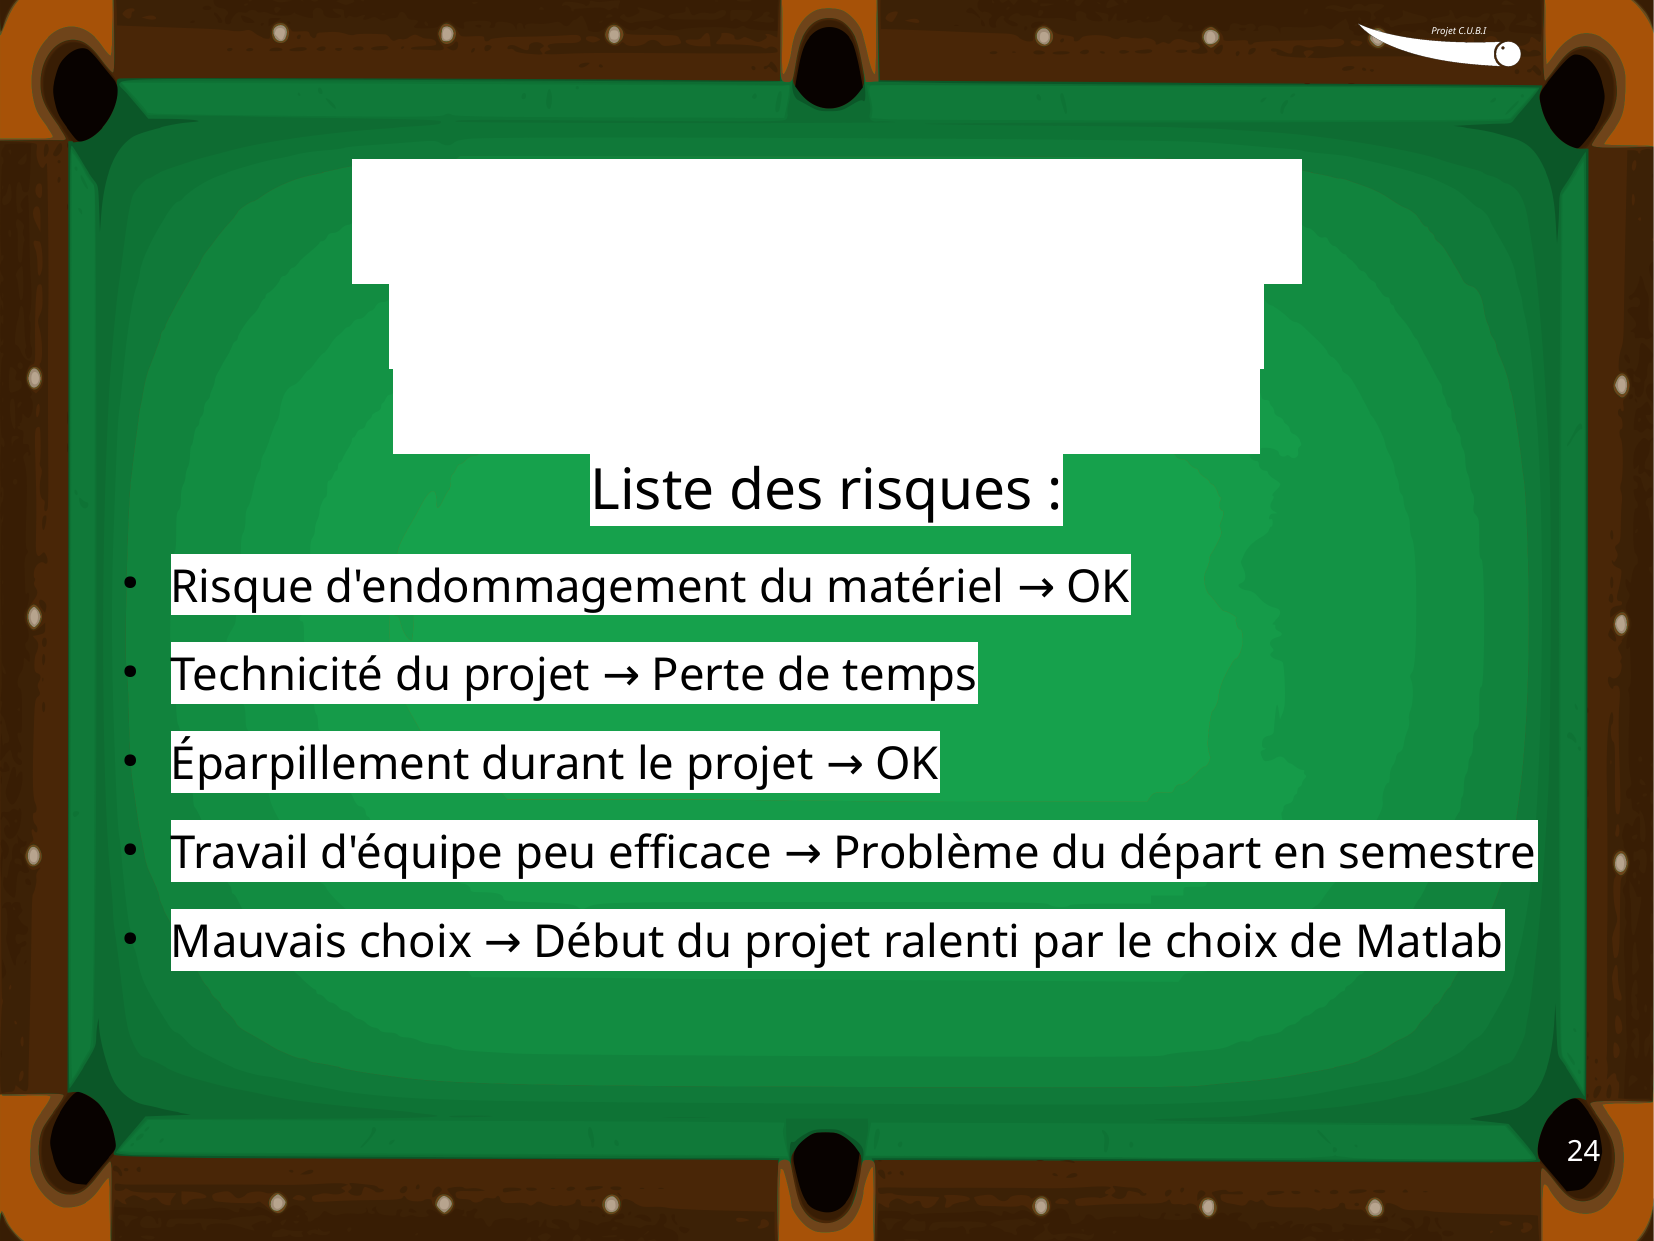

# Problèmes rencontrés Risques prévus, non maîtrisés Retour sur l'analyse de risque
Liste des risques :
Risque d'endommagement du matériel → OK
Technicité du projet → Perte de temps
Éparpillement durant le projet → OK
Travail d'équipe peu efficace → Problème du départ en semestre
Mauvais choix → Début du projet ralenti par le choix de Matlab
24